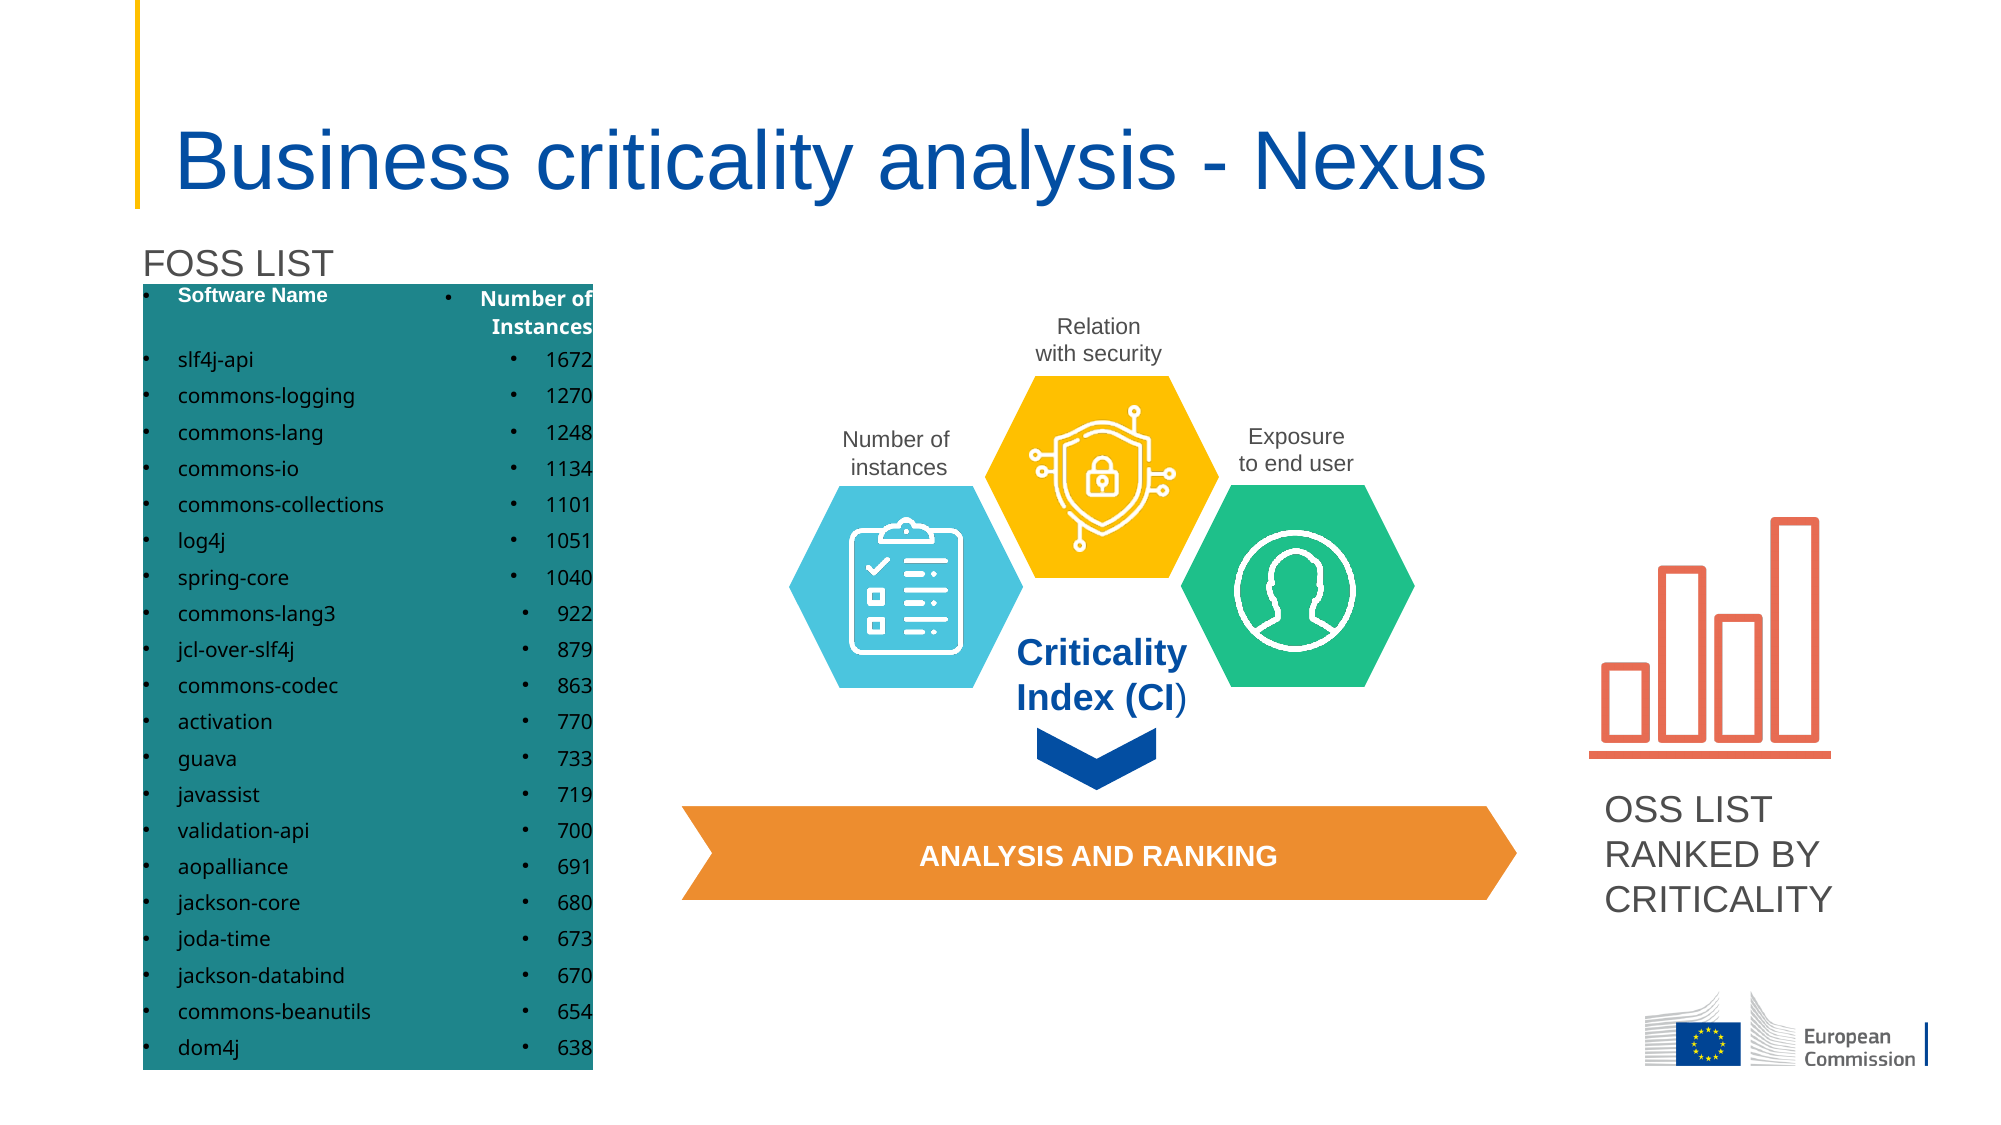

# Business criticality analysis - Nexus
FOSS LIST
| Software Name | Number of Instances |
| --- | --- |
| slf4j-api | 1672 |
| commons-logging | 1270 |
| commons-lang | 1248 |
| commons-io | 1134 |
| commons-collections | 1101 |
| log4j | 1051 |
| spring-core | 1040 |
| commons-lang3 | 922 |
| jcl-over-slf4j | 879 |
| commons-codec | 863 |
| activation | 770 |
| guava | 733 |
| javassist | 719 |
| validation-api | 700 |
| aopalliance | 691 |
| jackson-core | 680 |
| joda-time | 673 |
| jackson-databind | 670 |
| commons-beanutils | 654 |
| dom4j | 638 |
Relation
with security
Criticality
Index (CI)
Exposure
to end user
Number of
instances
OSS LIST
RANKED BY CRITICALITY
ANALYSIS AND RANKING